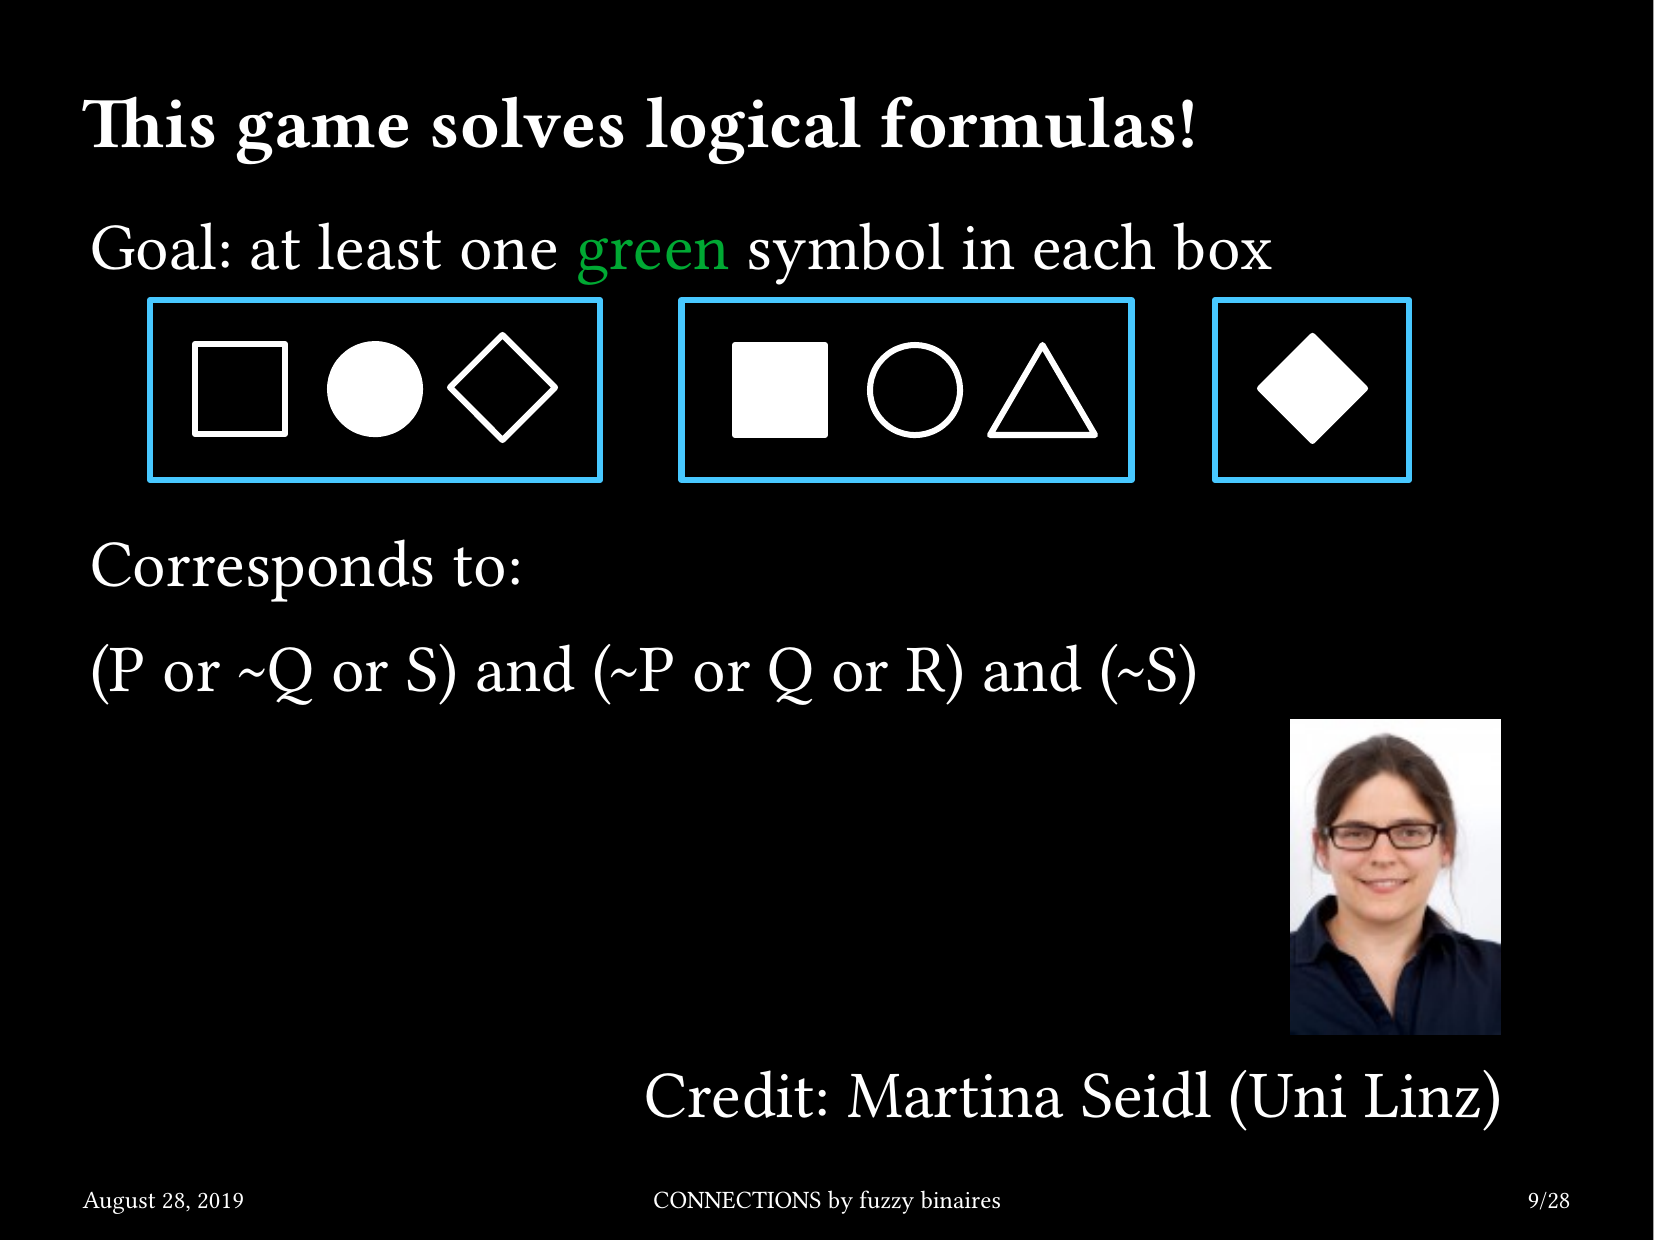

# This game solves logical formulas!
Goal: at least one green symbol in each box
Corresponds to:
(P or ~Q or S) and (~P or Q or R) and (~S)
Credit: Martina Seidl (Uni Linz)
9